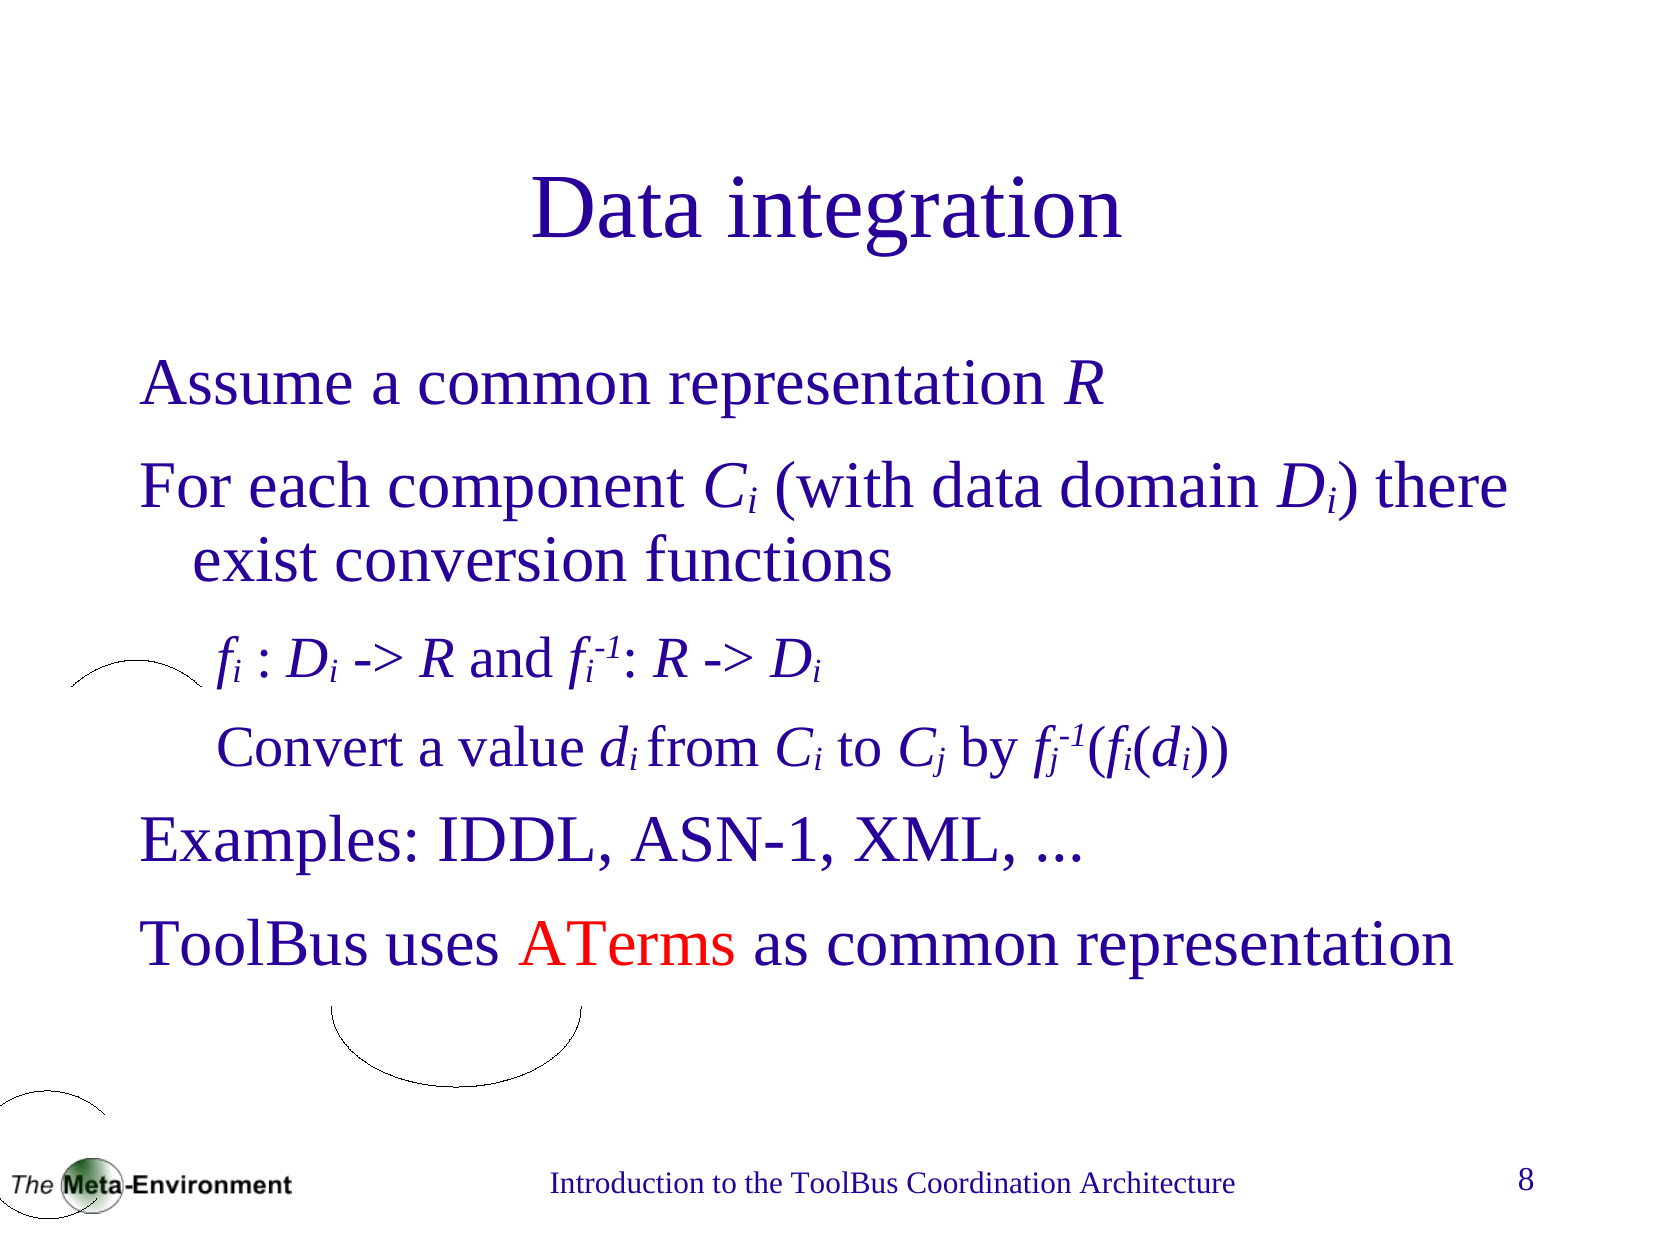

# Data integration
Assume a common representation R
For each component Ci (with data domain Di) there exist conversion functions
fi : Di -> R and fi-1: R -> Di
Convert a value di from Ci to Cj by fj-1(fi(di))
Examples: IDDL, ASN-1, XML, ...
ToolBus uses ATerms as common representation